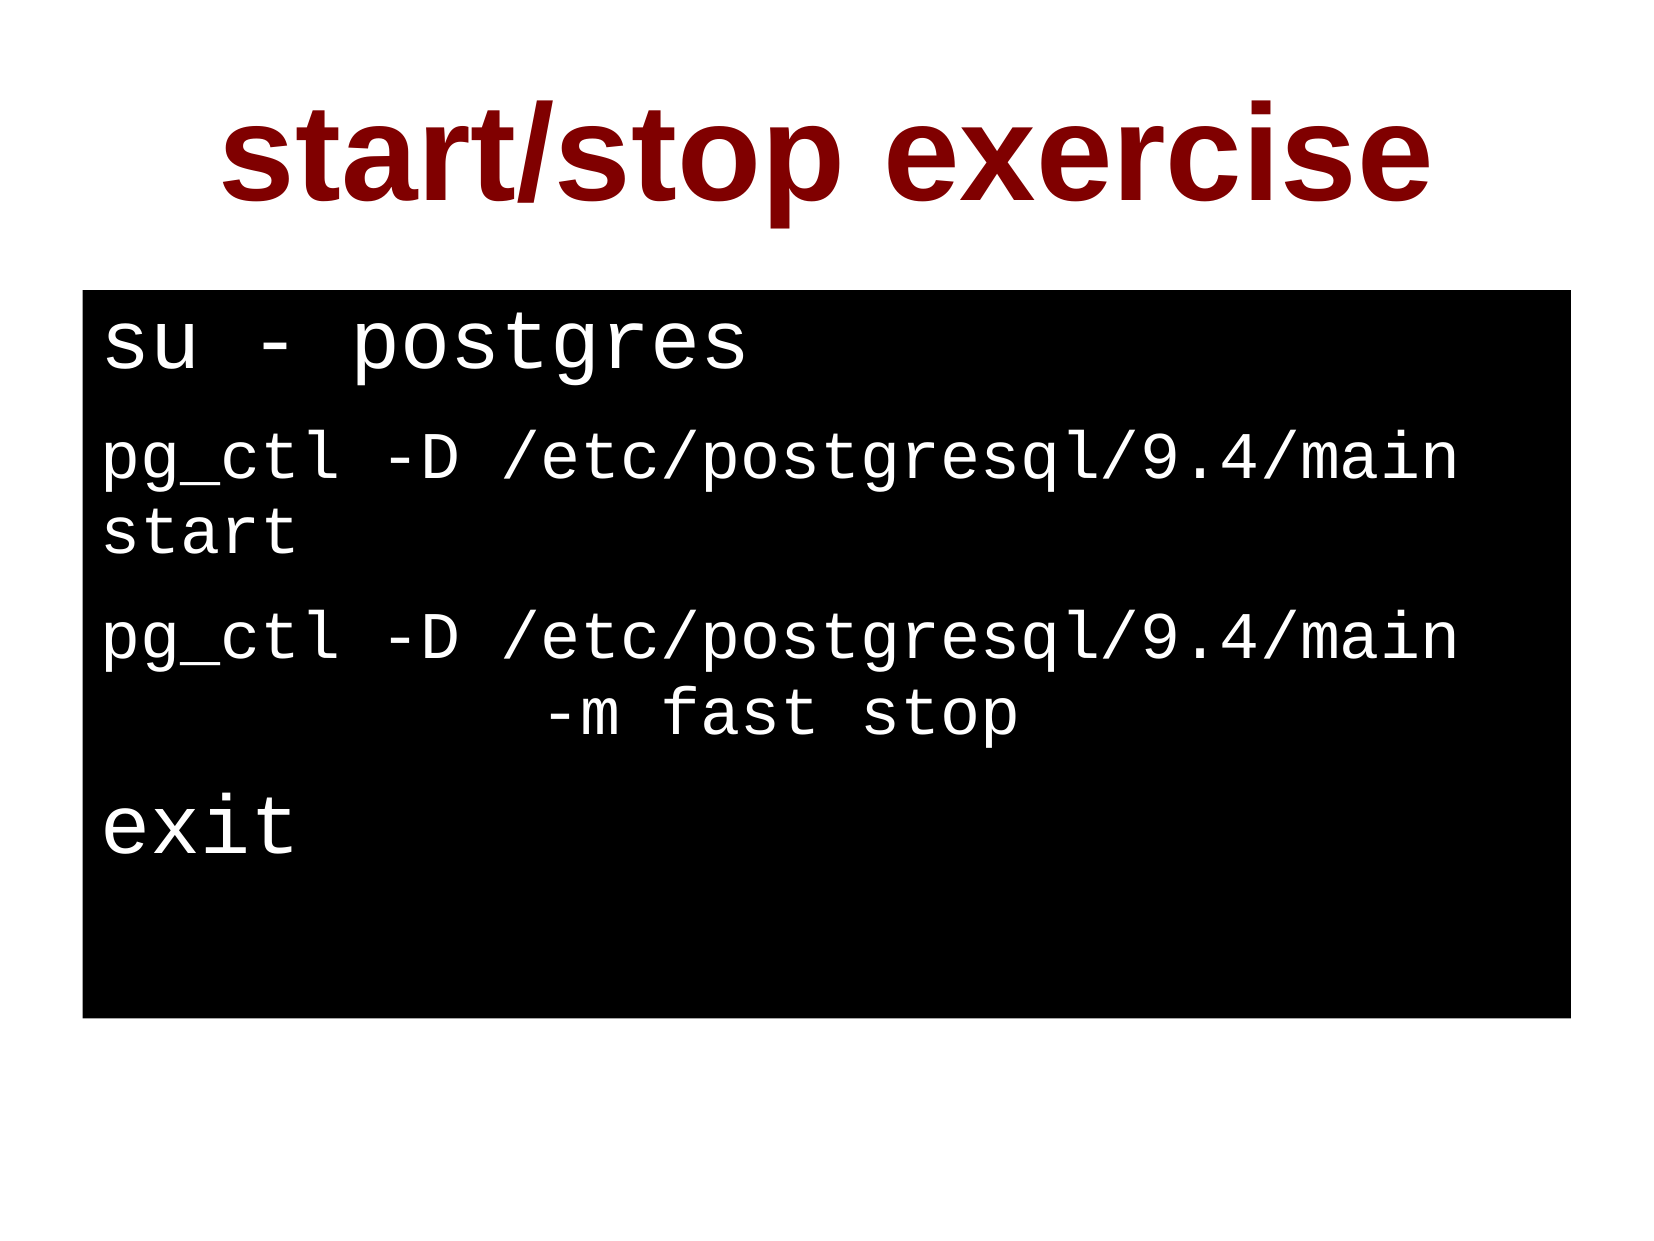

# start/stop exercise
su - postgres
pg_ctl -D /etc/postgresql/9.4/main start
pg_ctl -D /etc/postgresql/9.4/main
 -m fast stop
exit